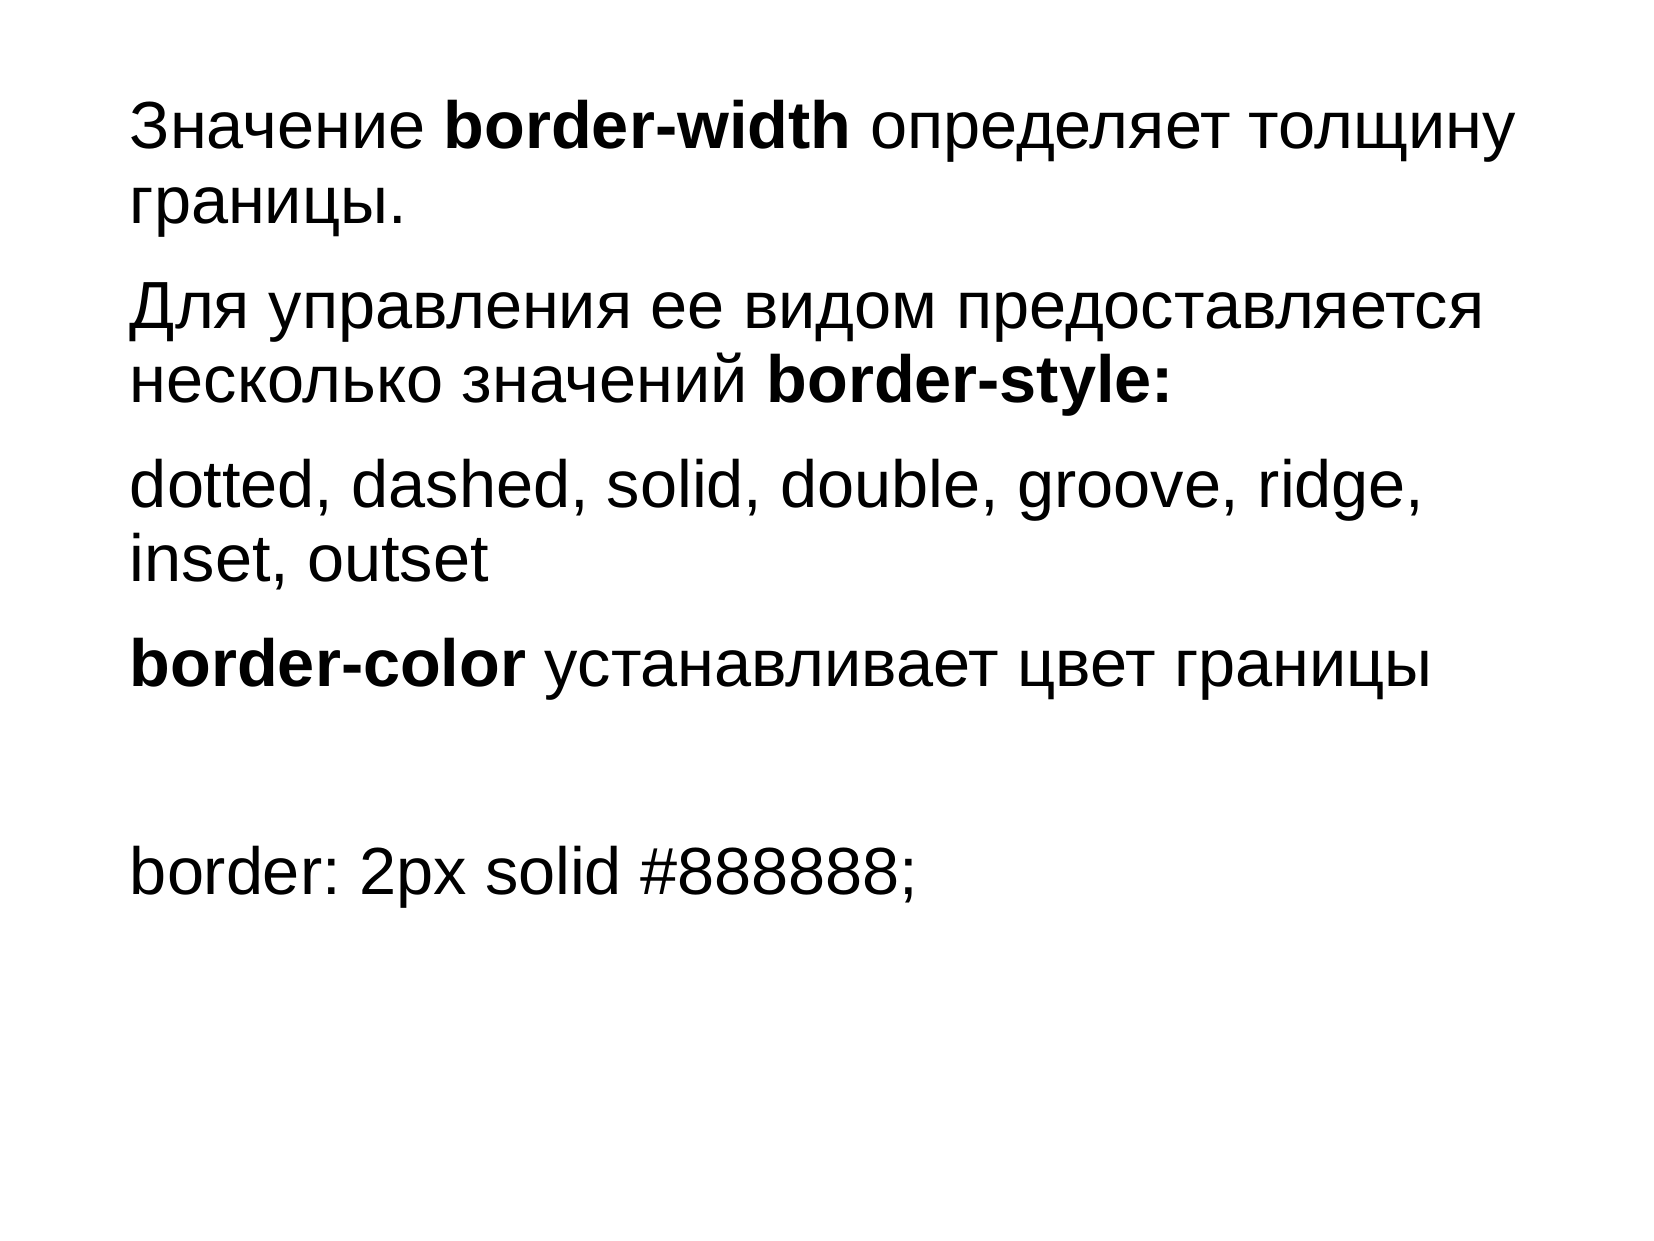

# Значение border-width определяет толщину границы.
Для управления ее видом предоставляется несколько значений border-style:
dotted, dashed, solid, double, groove, ridge, inset, outset
border-color устанавливает цвет границы
border: 2px solid #888888;